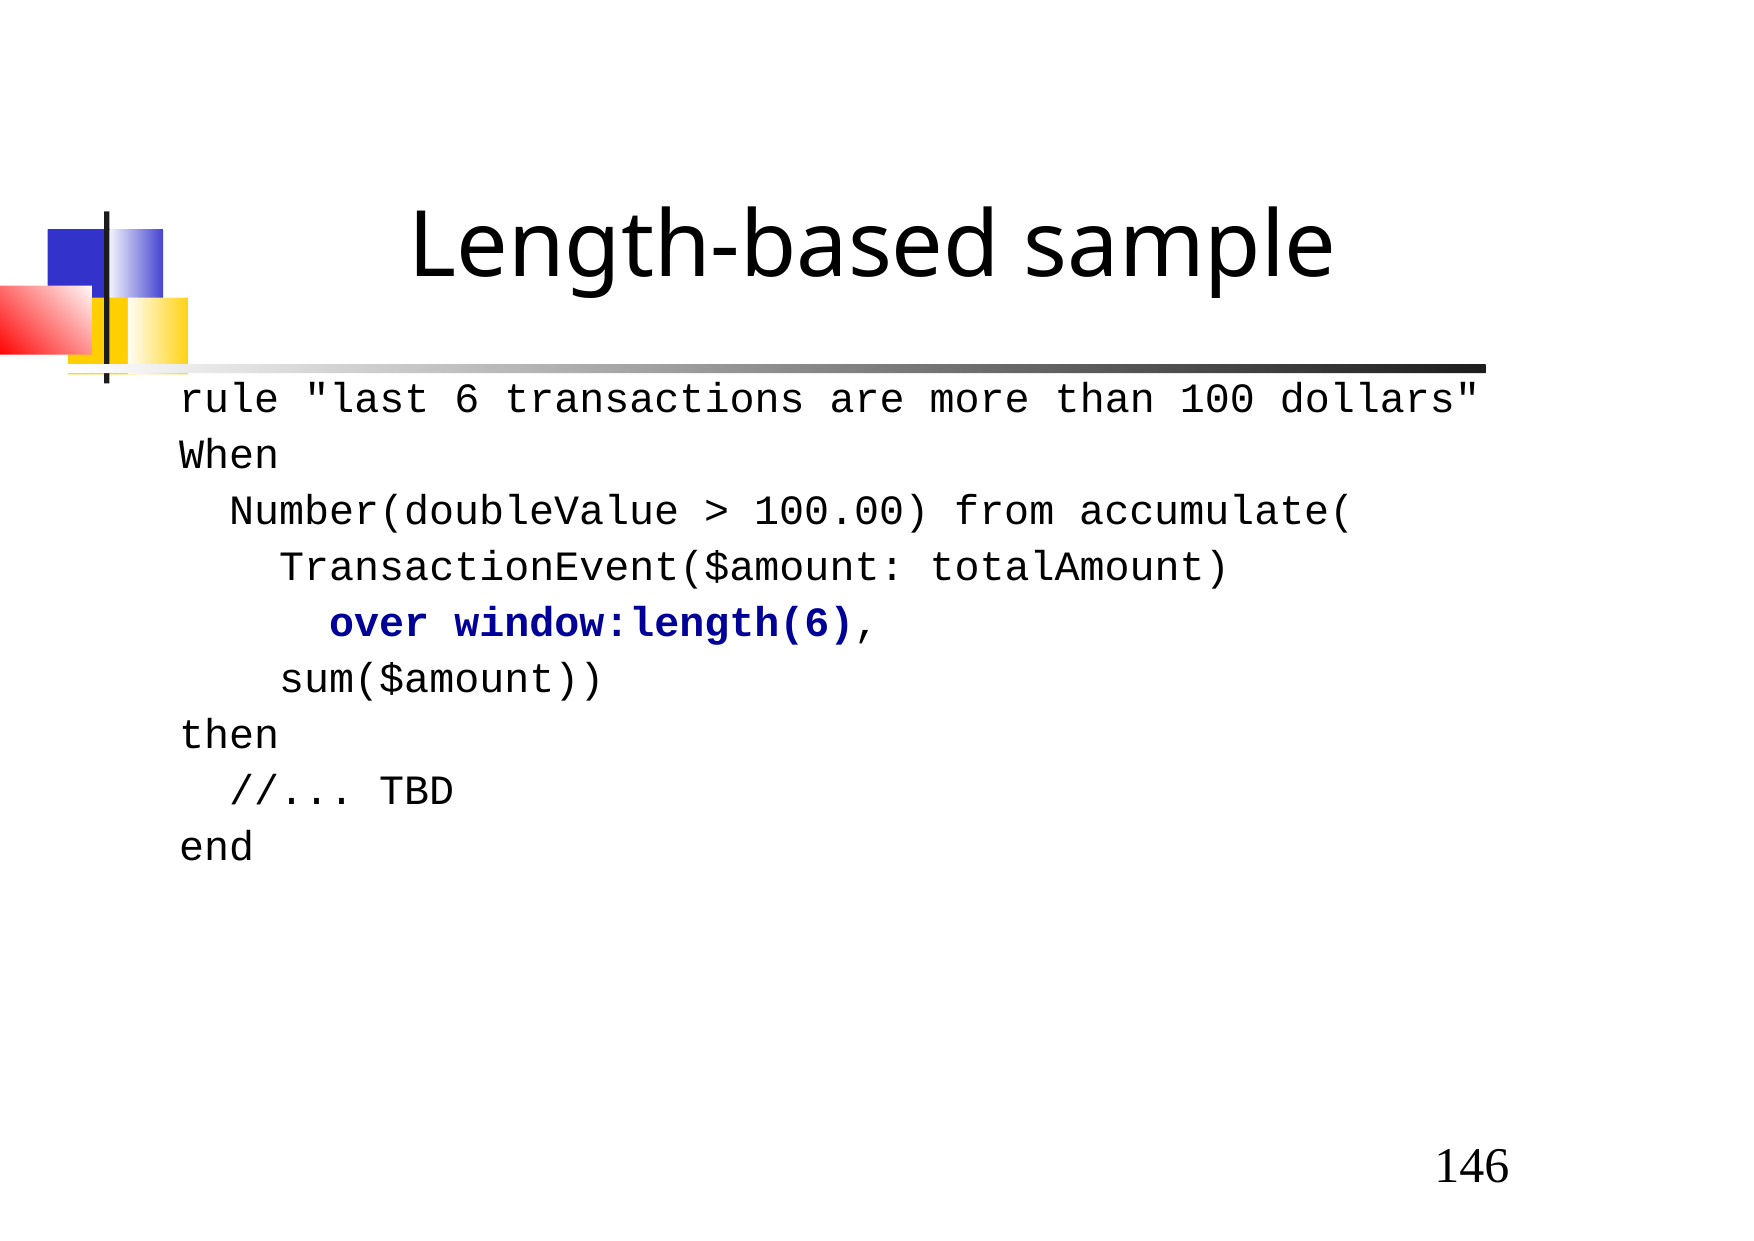

# Length-based sample
rule "last 6 transactions are more than 100 dollars"
When
 Number(doubleValue > 100.00) from accumulate(
 TransactionEvent($amount: totalAmount)
 over window:length(6),
 sum($amount))
then
 //... TBD
end